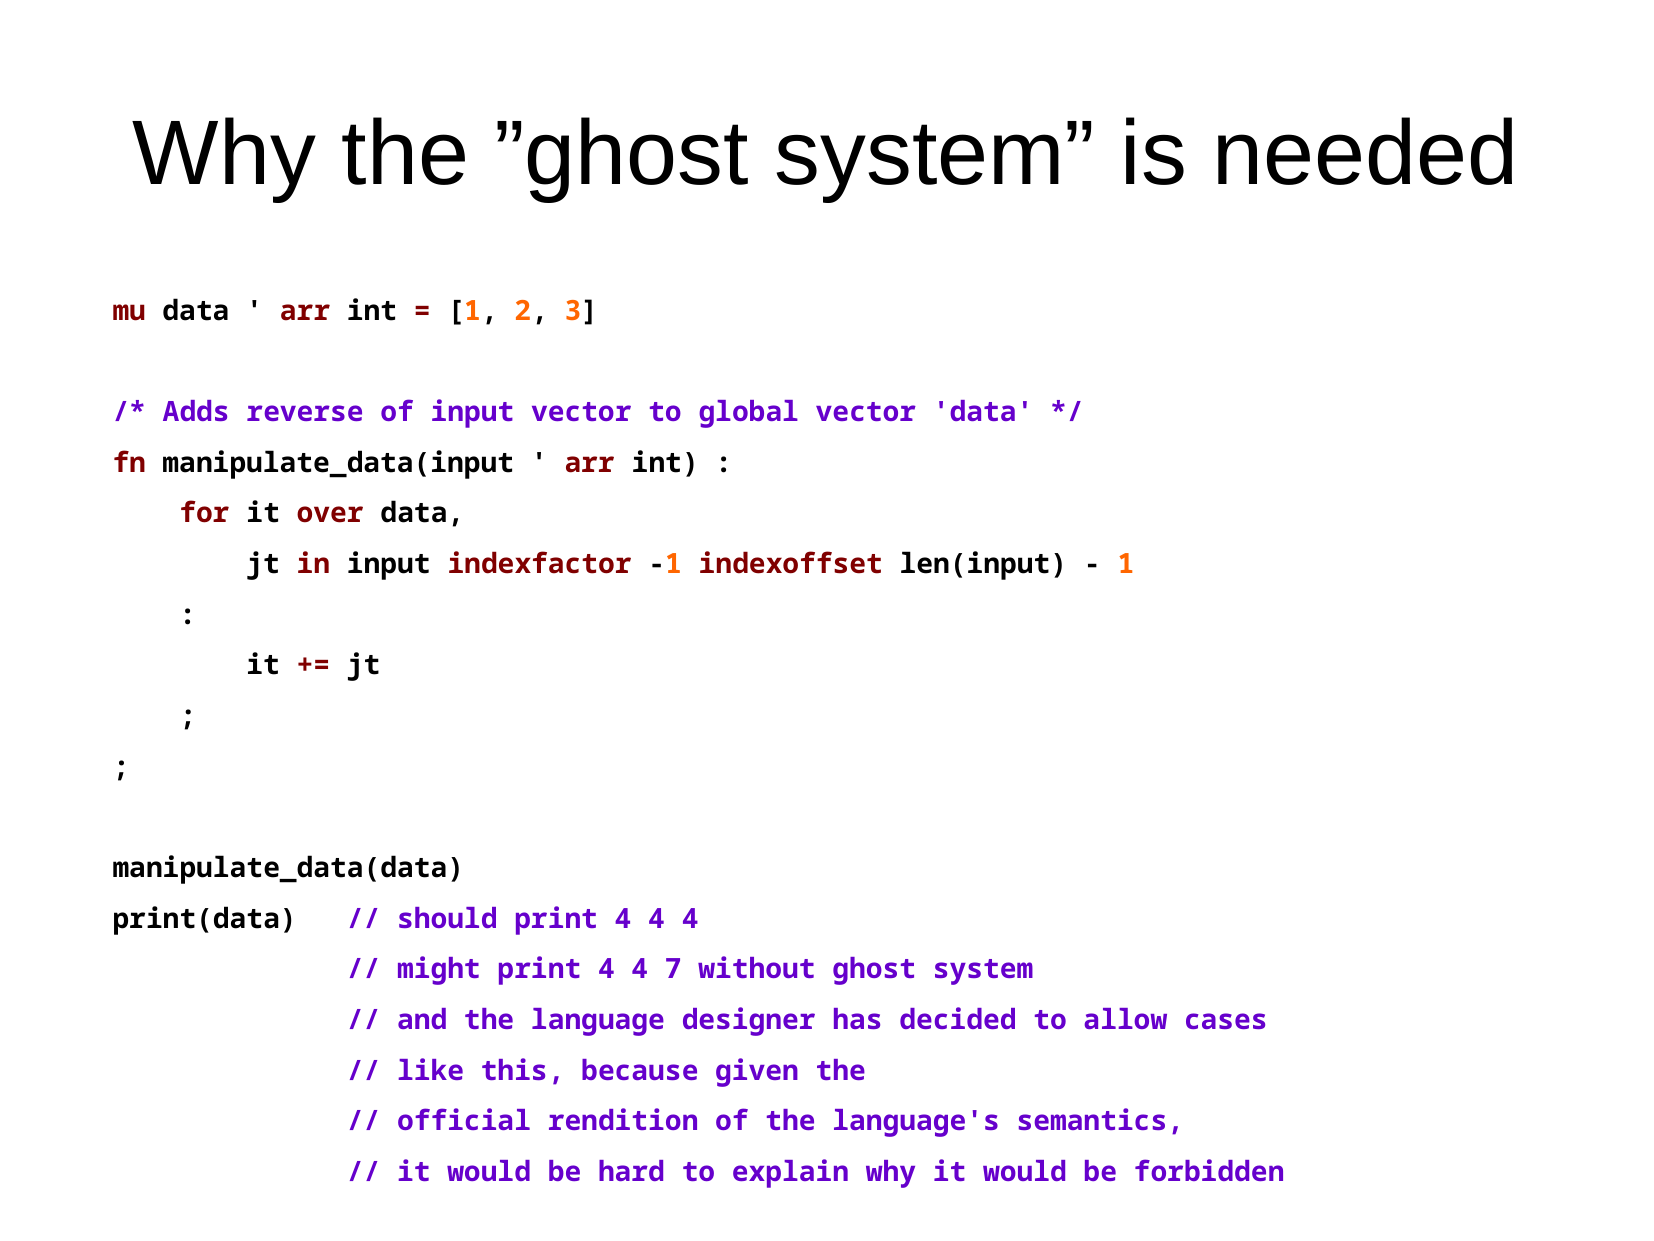

# Why the ”ghost system” is needed
mu data ' arr int = [1, 2, 3]
/* Adds reverse of input vector to global vector 'data' */
fn manipulate_data(input ' arr int) :
 for it over data,
 jt in input indexfactor -1 indexoffset len(input) - 1
 :
 it += jt
 ;
;
manipulate_data(data)
print(data) // should print 4 4 4
 // might print 4 4 7 without ghost system
 // and the language designer has decided to allow cases
 // like this, because given the
 // official rendition of the language's semantics,
 // it would be hard to explain why it would be forbidden